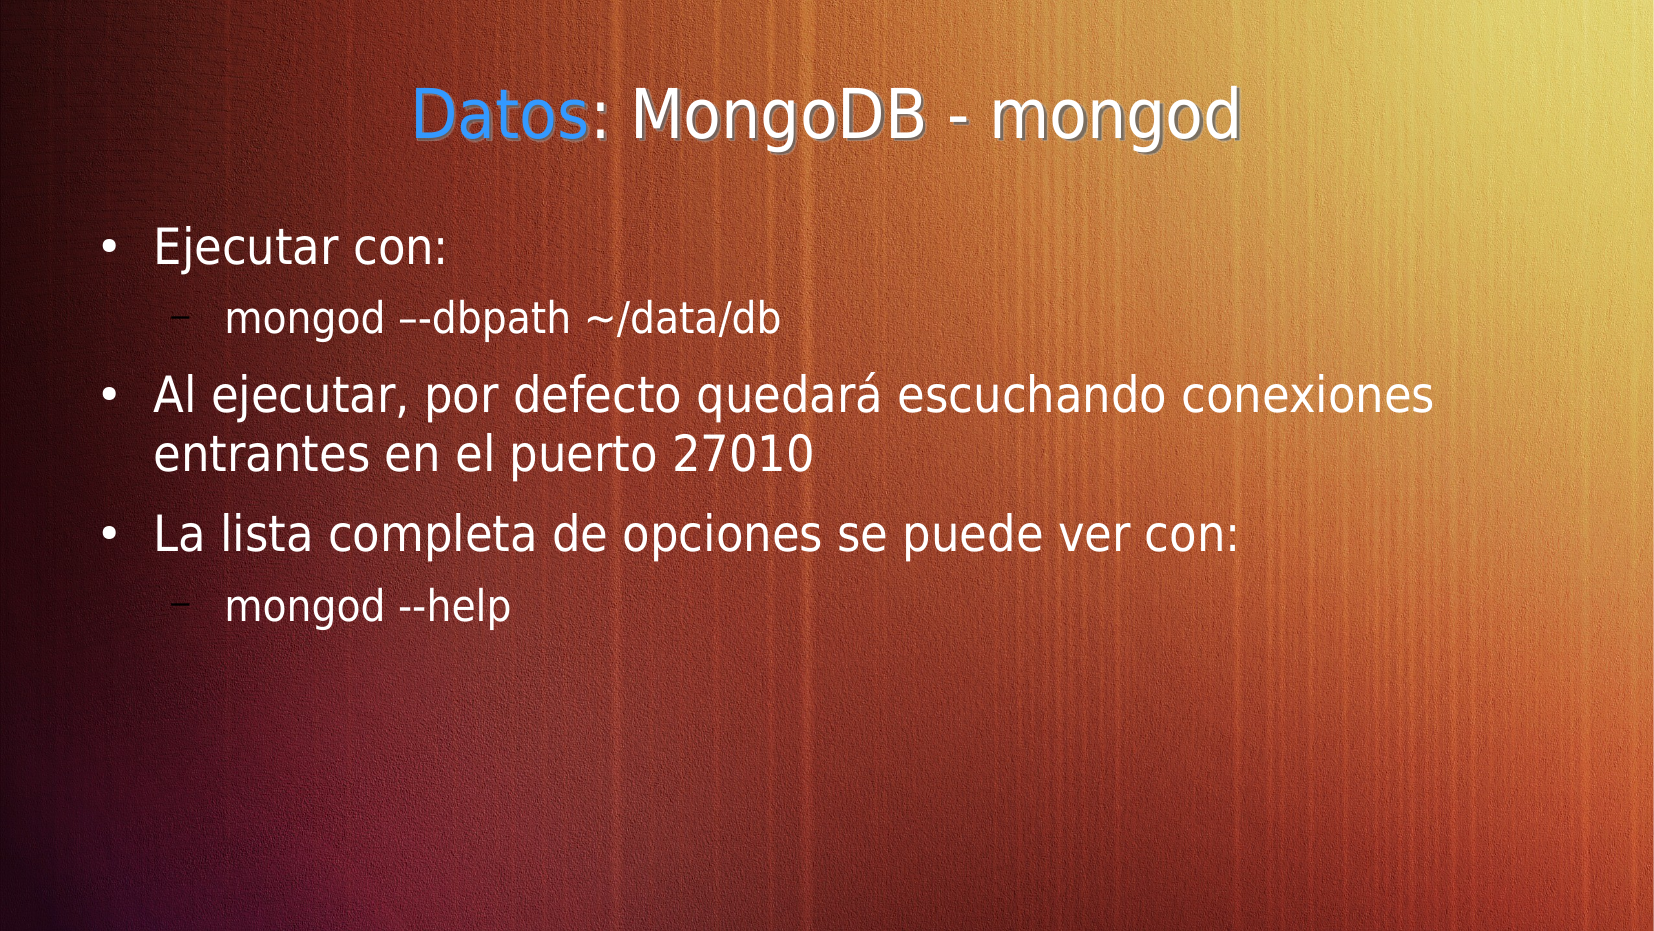

# Datos: MongoDB - mongod
Ejecutar con:
mongod –-dbpath ~/data/db
Al ejecutar, por defecto quedará escuchando conexiones entrantes en el puerto 27010
La lista completa de opciones se puede ver con:
mongod --help